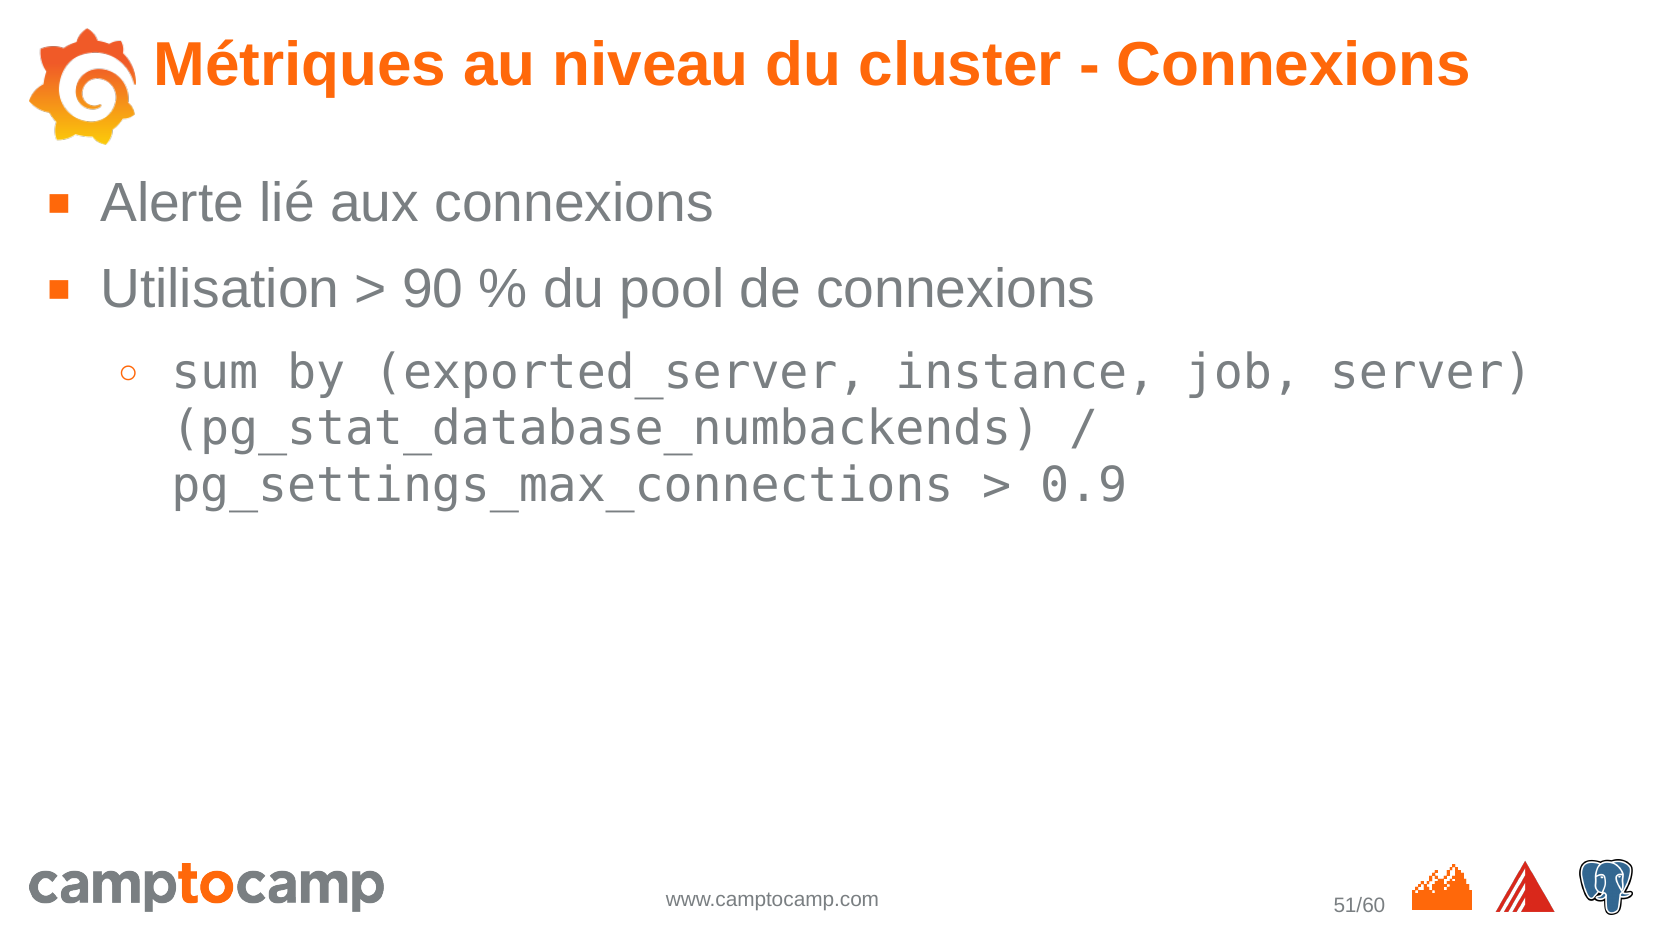

# Métriques au niveau du cluster - Connexions
Alerte lié aux connexions
Utilisation > 90 % du pool de connexions
sum by (exported_server, instance, job, server) (pg_stat_database_numbackends) / pg_settings_max_connections > 0.9